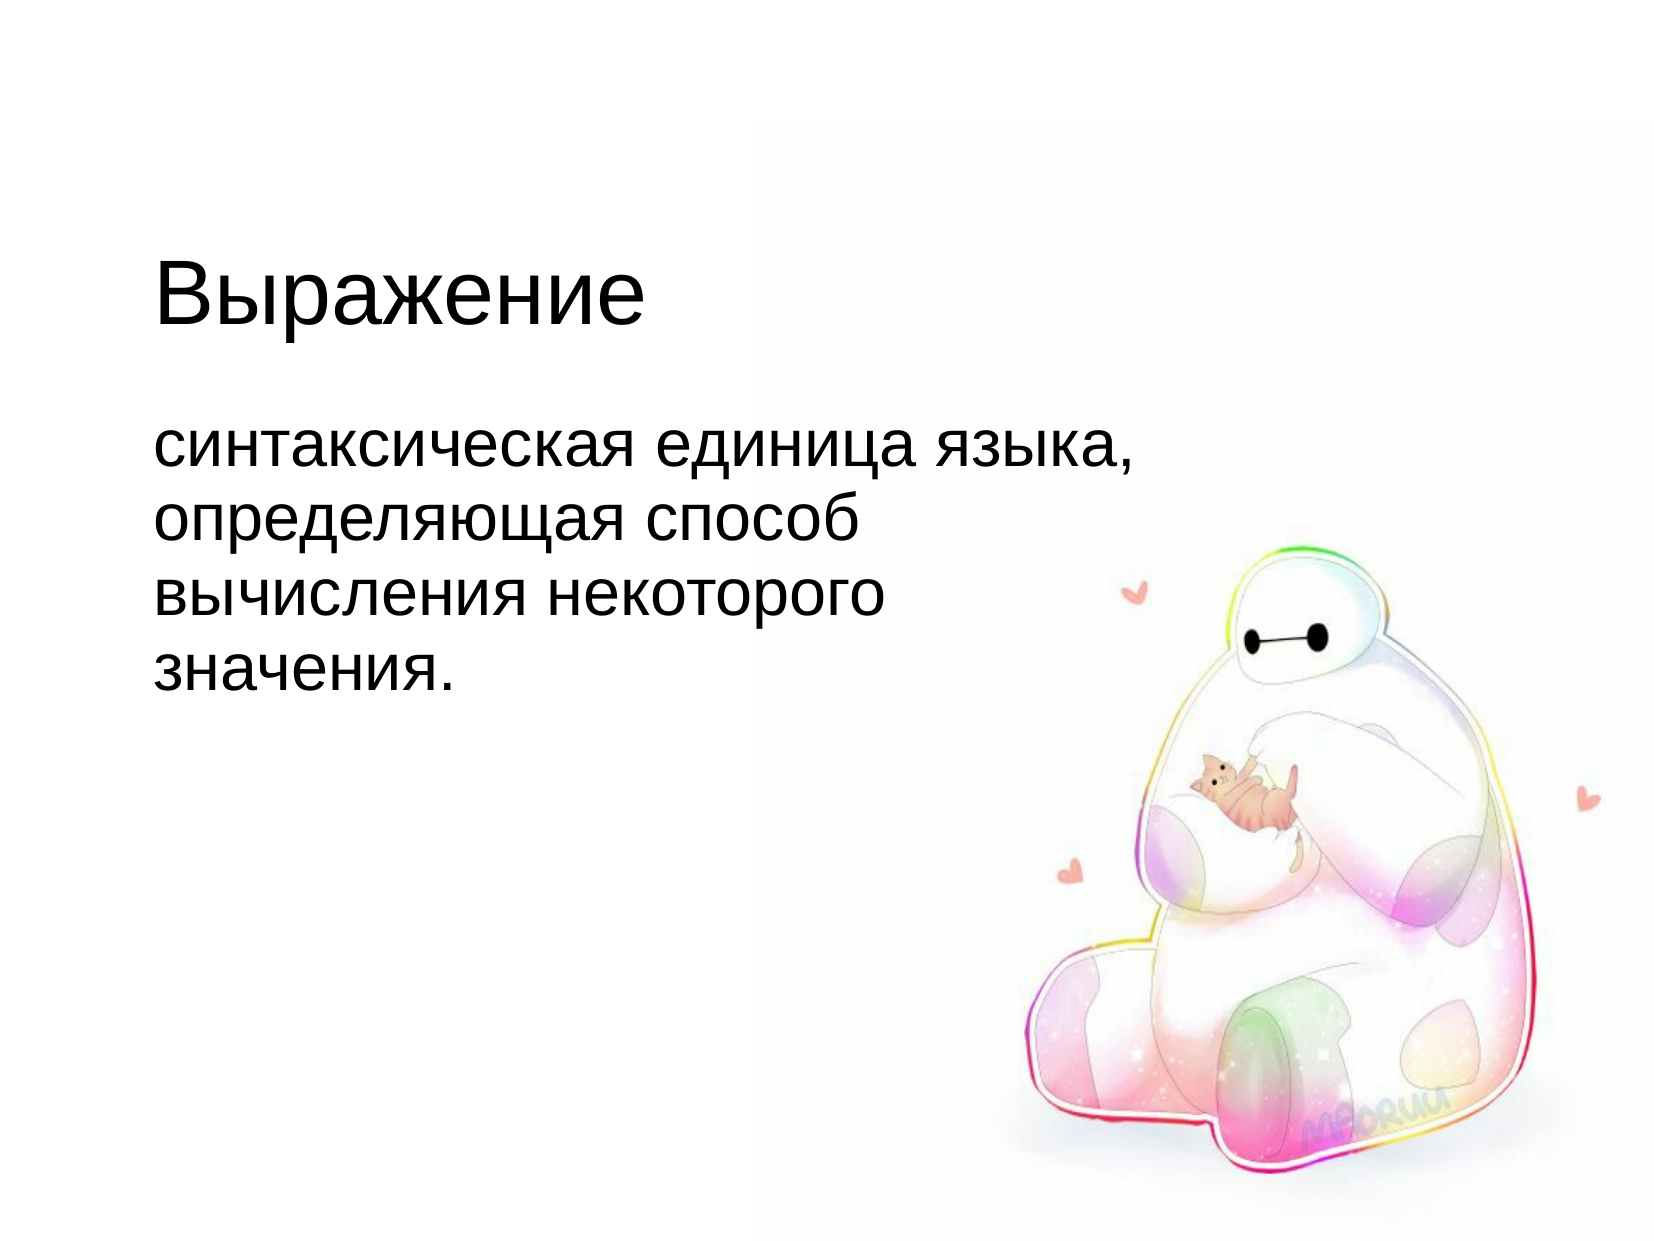

# Выражение
синтаксическая единица языка, определяющая способ вычисления некоторого
значения.